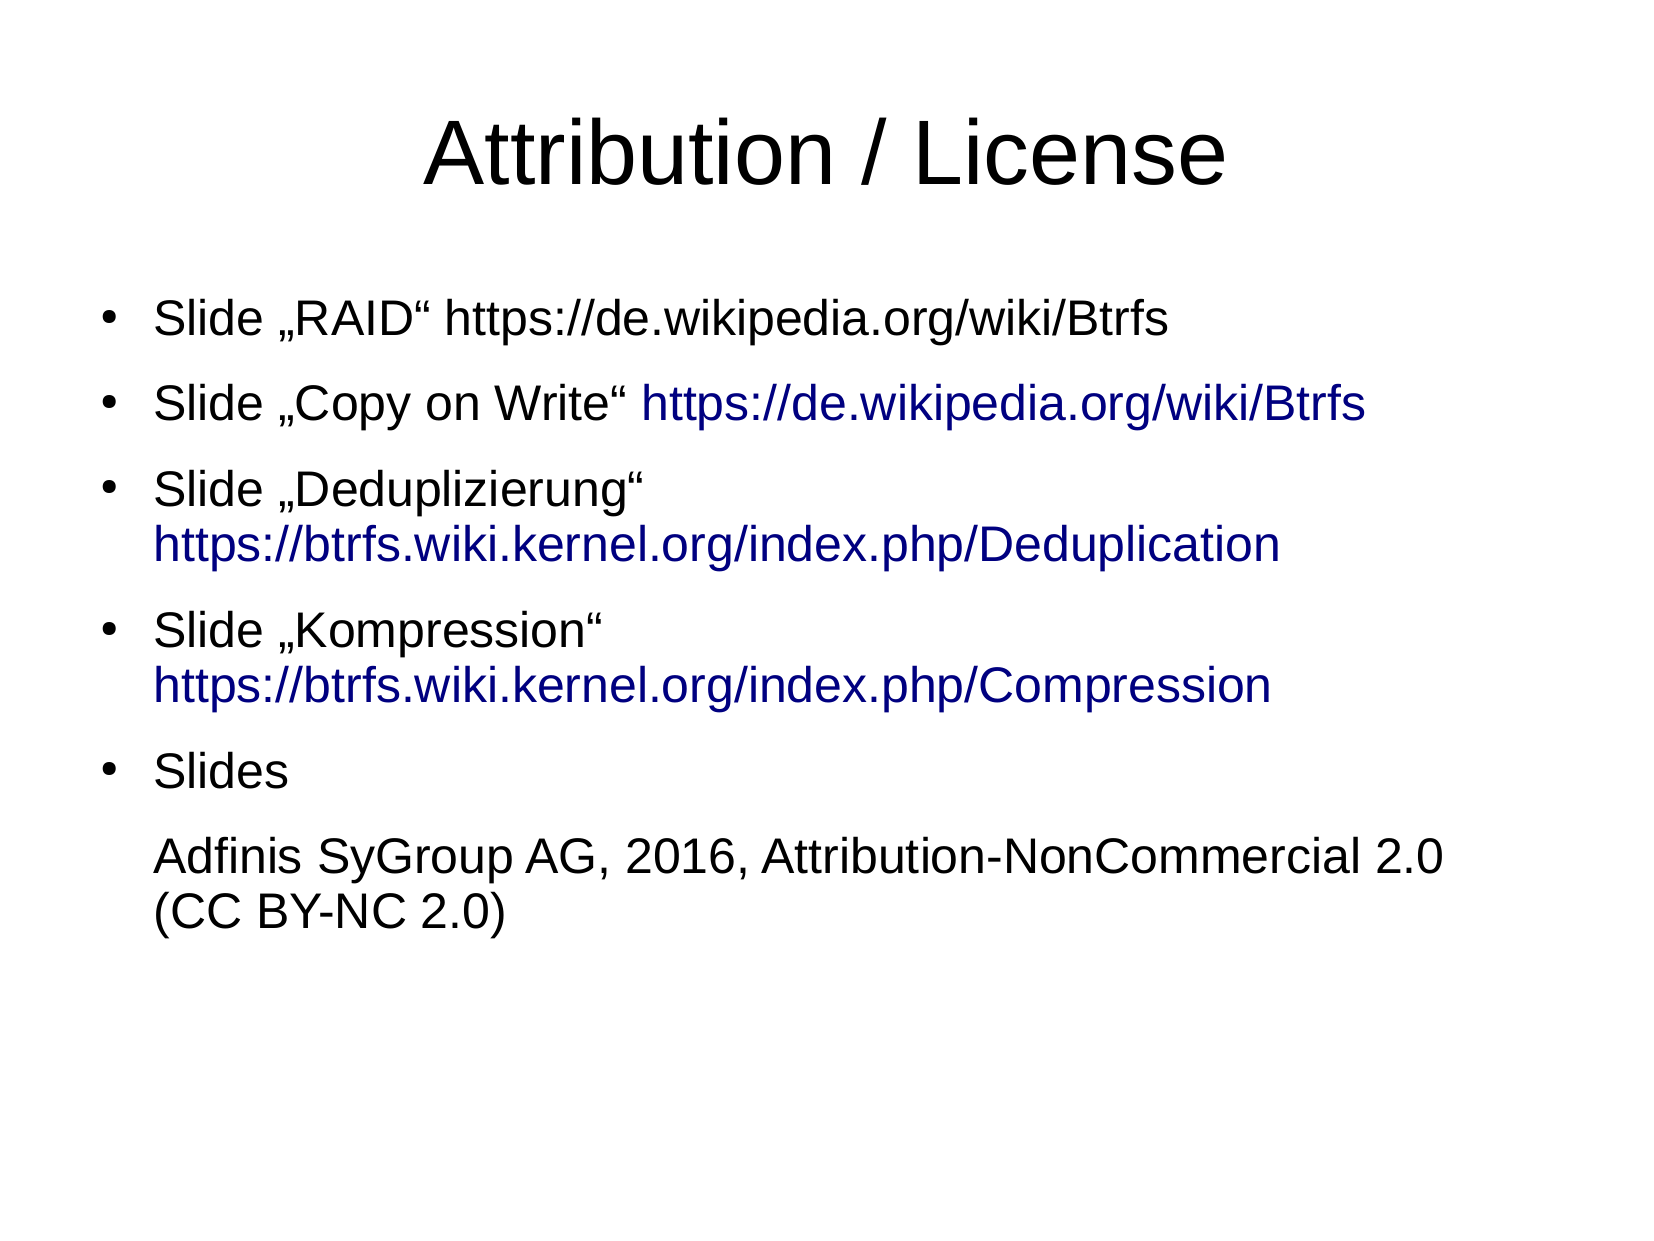

# Attribution / License
Slide „RAID“ https://de.wikipedia.org/wiki/Btrfs
Slide „Copy on Write“ https://de.wikipedia.org/wiki/Btrfs
Slide „Deduplizierung“ https://btrfs.wiki.kernel.org/index.php/Deduplication
Slide „Kompression“
https://btrfs.wiki.kernel.org/index.php/Compression
Slides
Adfinis SyGroup AG, 2016, Attribution-NonCommercial 2.0
(CC BY-NC 2.0)